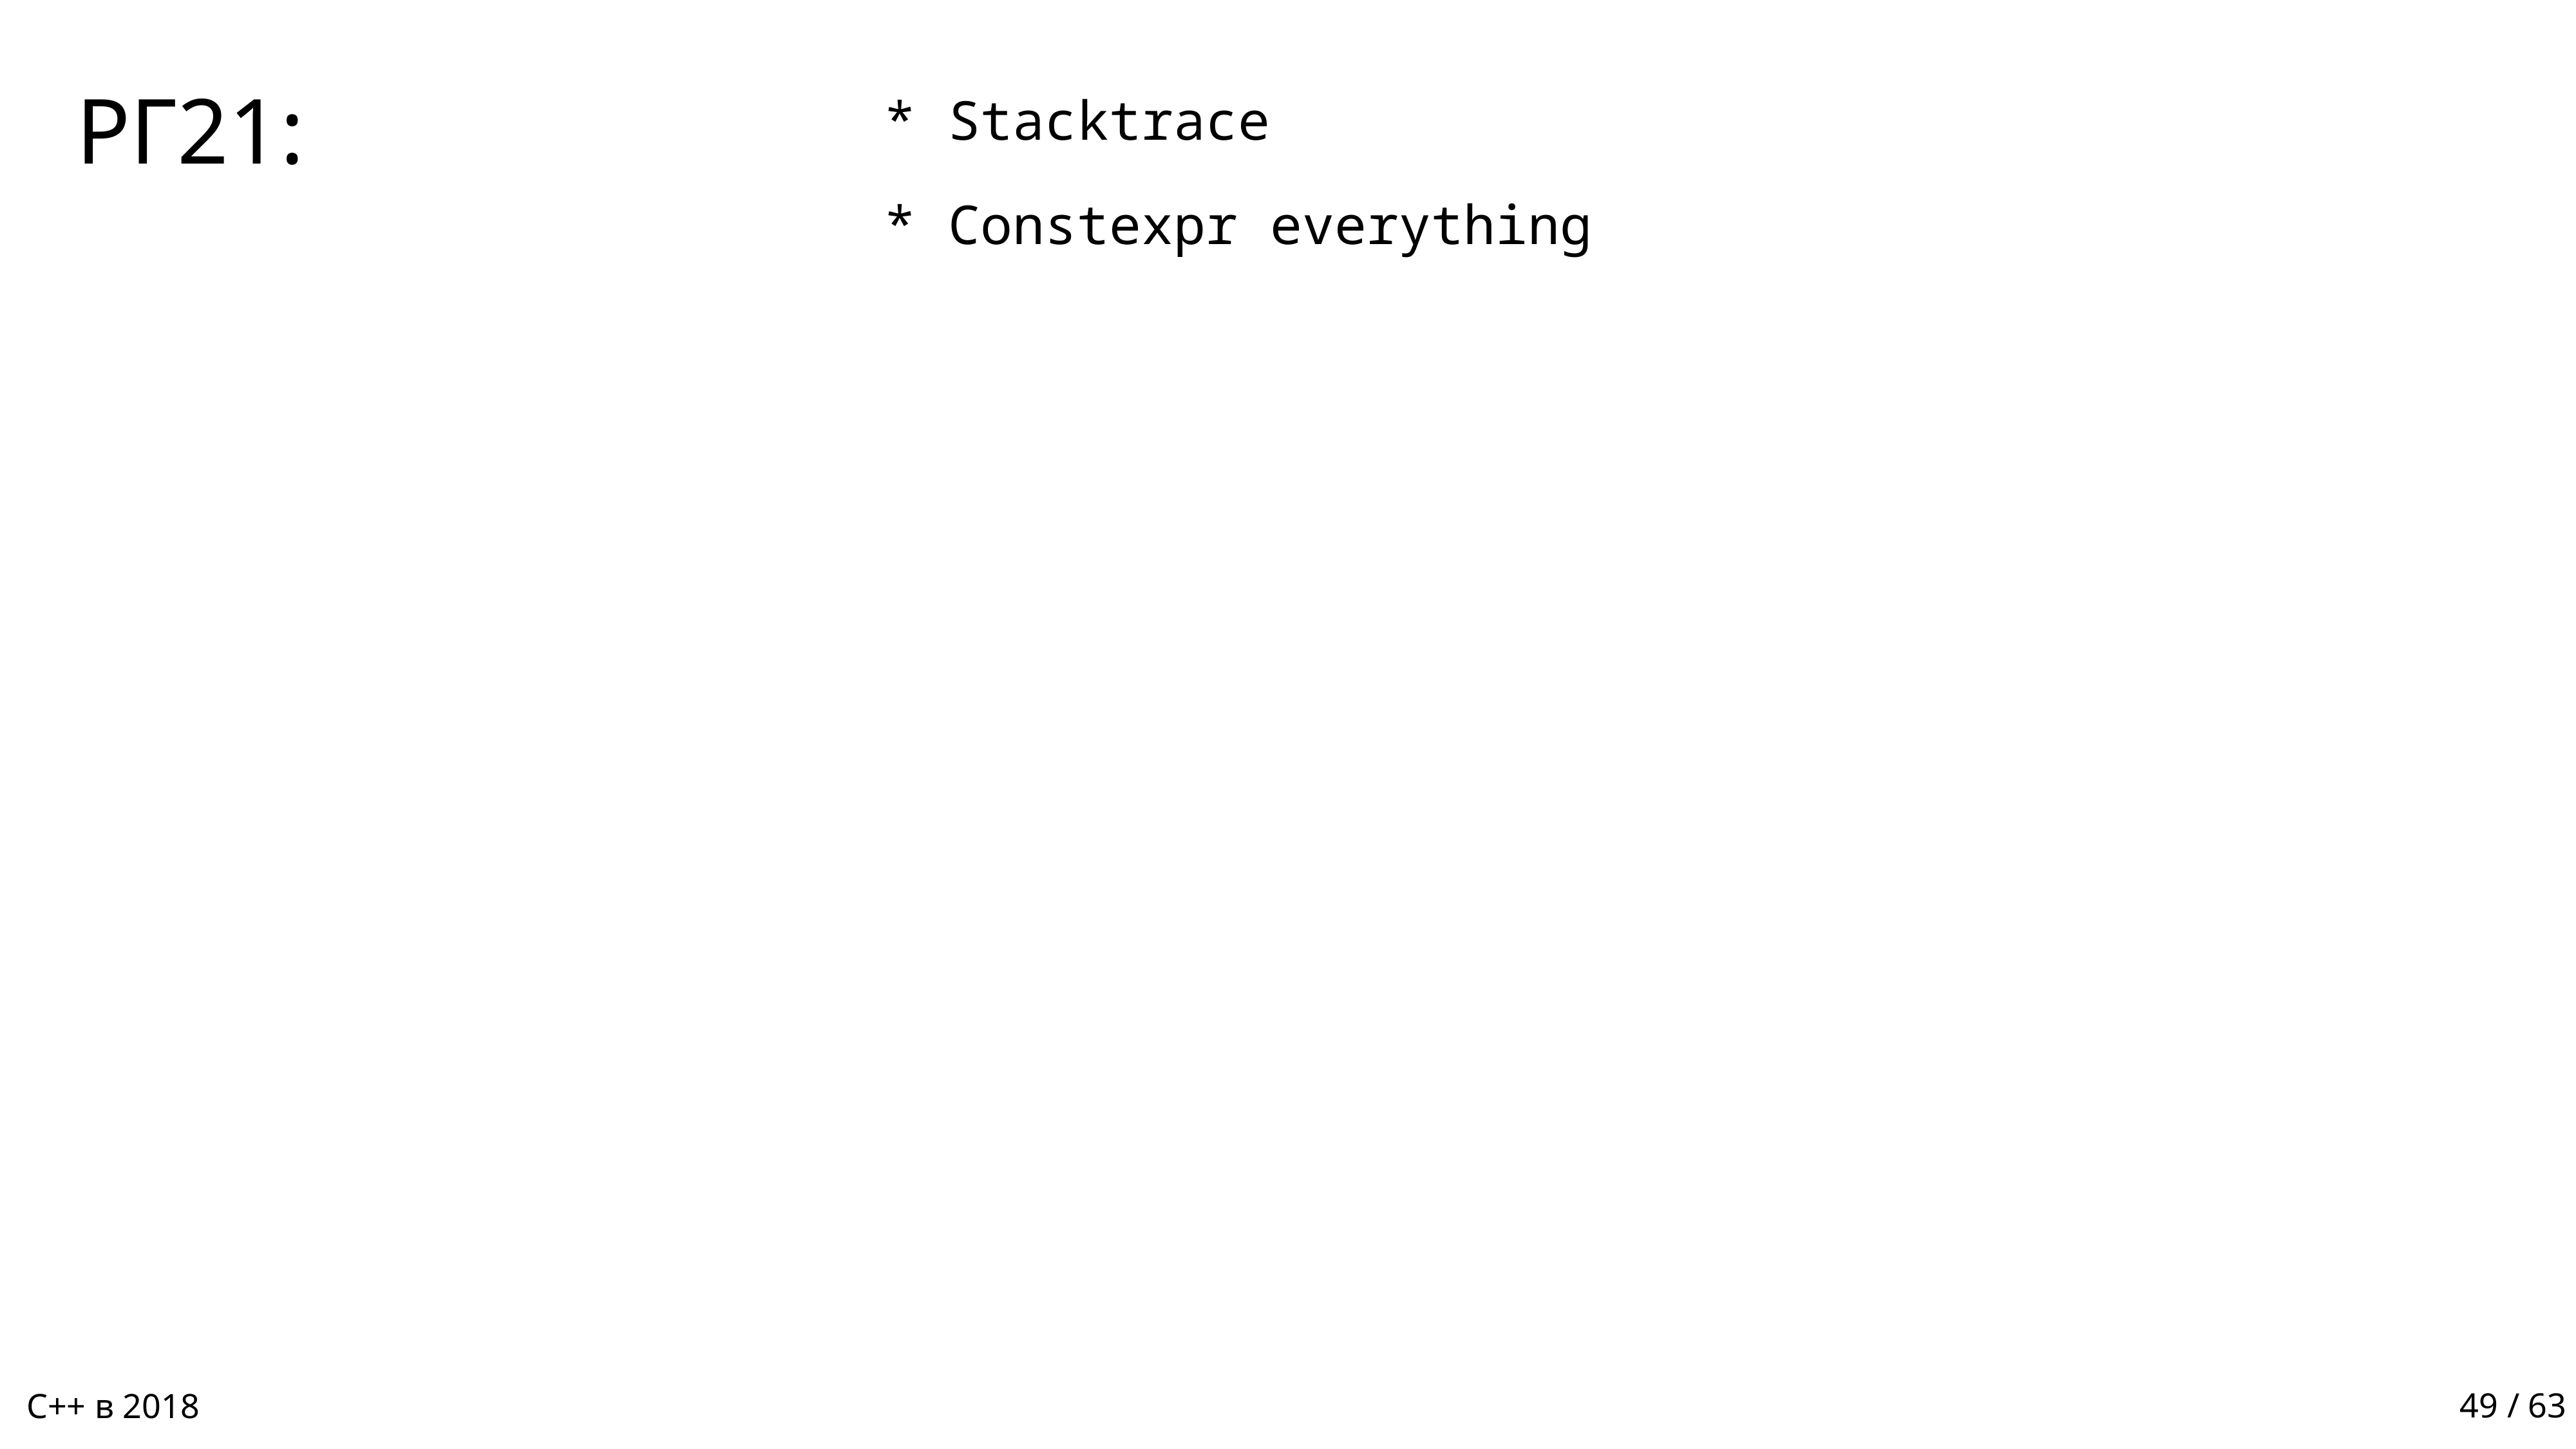

# РГ21:
* Stacktrace
* Constexpr everything
C++ в 2018